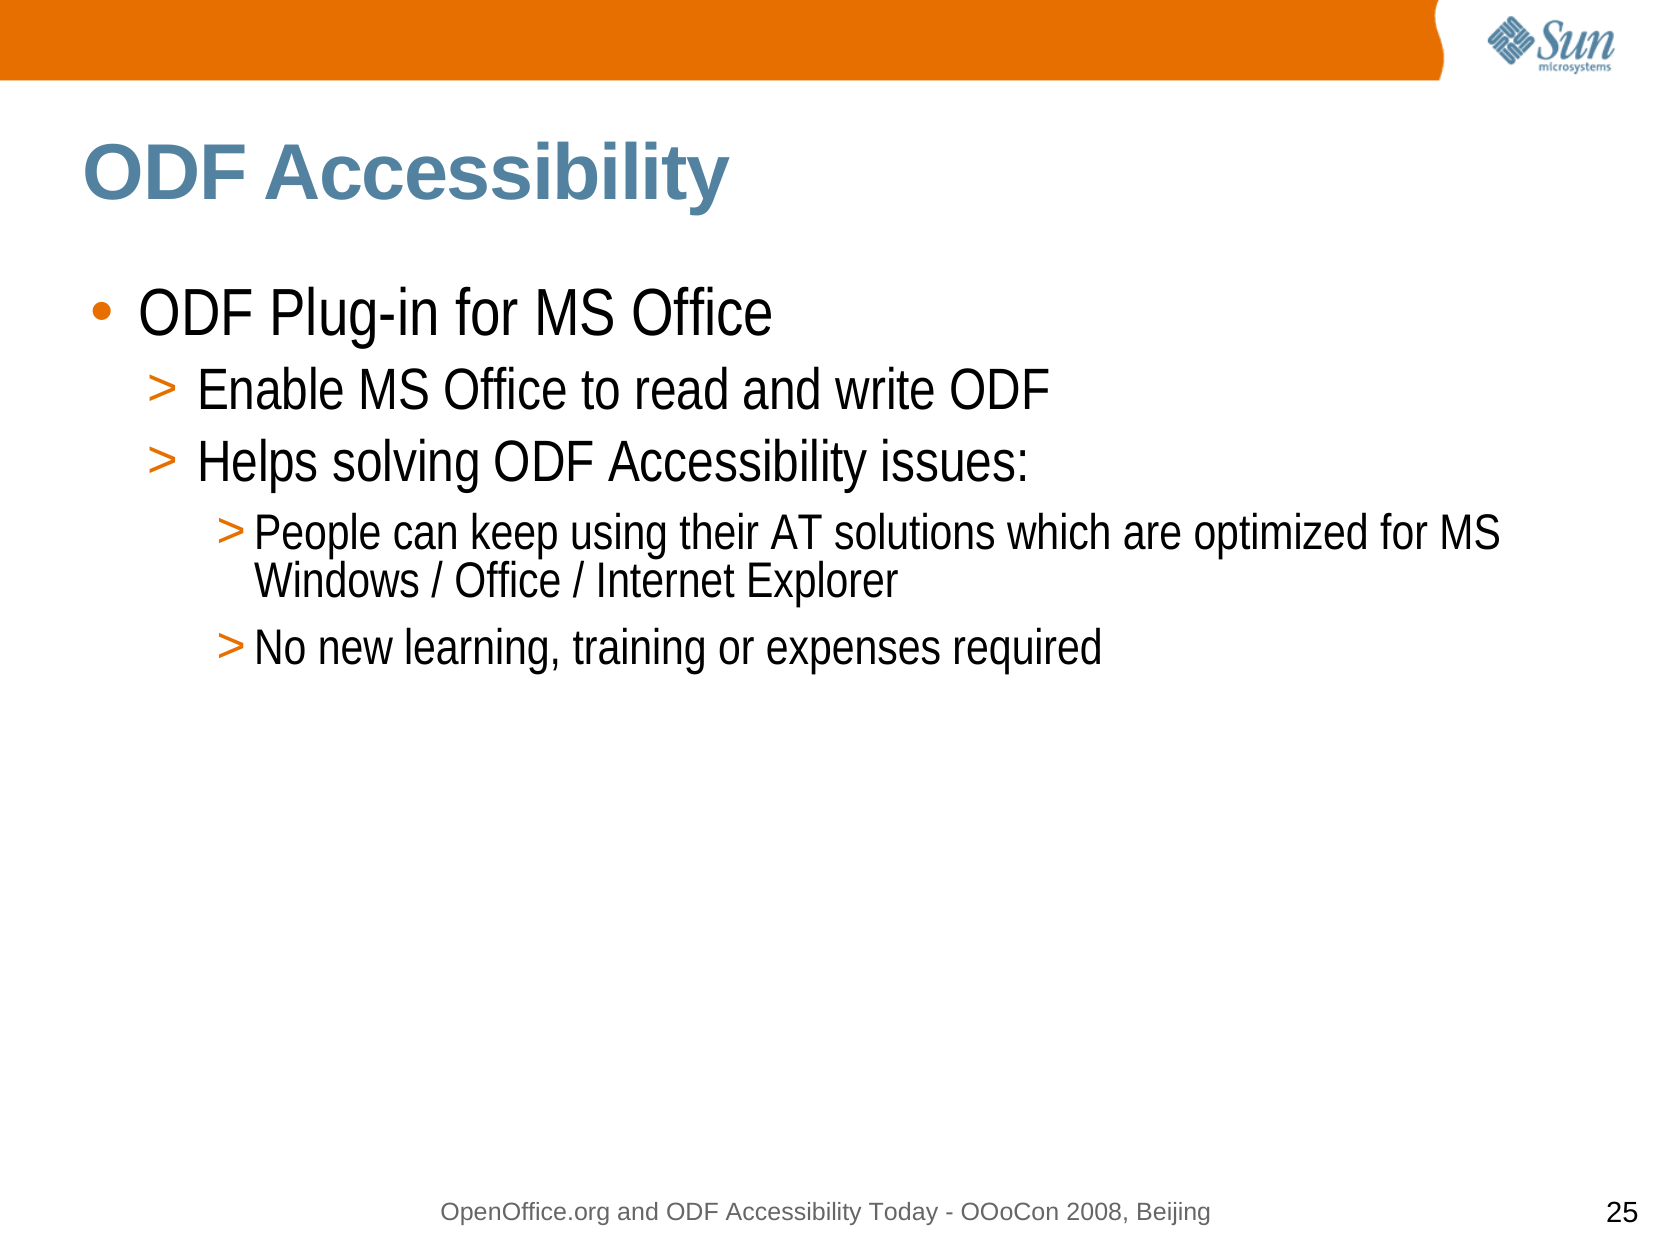

# ODF Accessibility
ODF Plug-in for MS Office
Enable MS Office to read and write ODF
Helps solving ODF Accessibility issues:
People can keep using their AT solutions which are optimized for MS Windows / Office / Internet Explorer
No new learning, training or expenses required